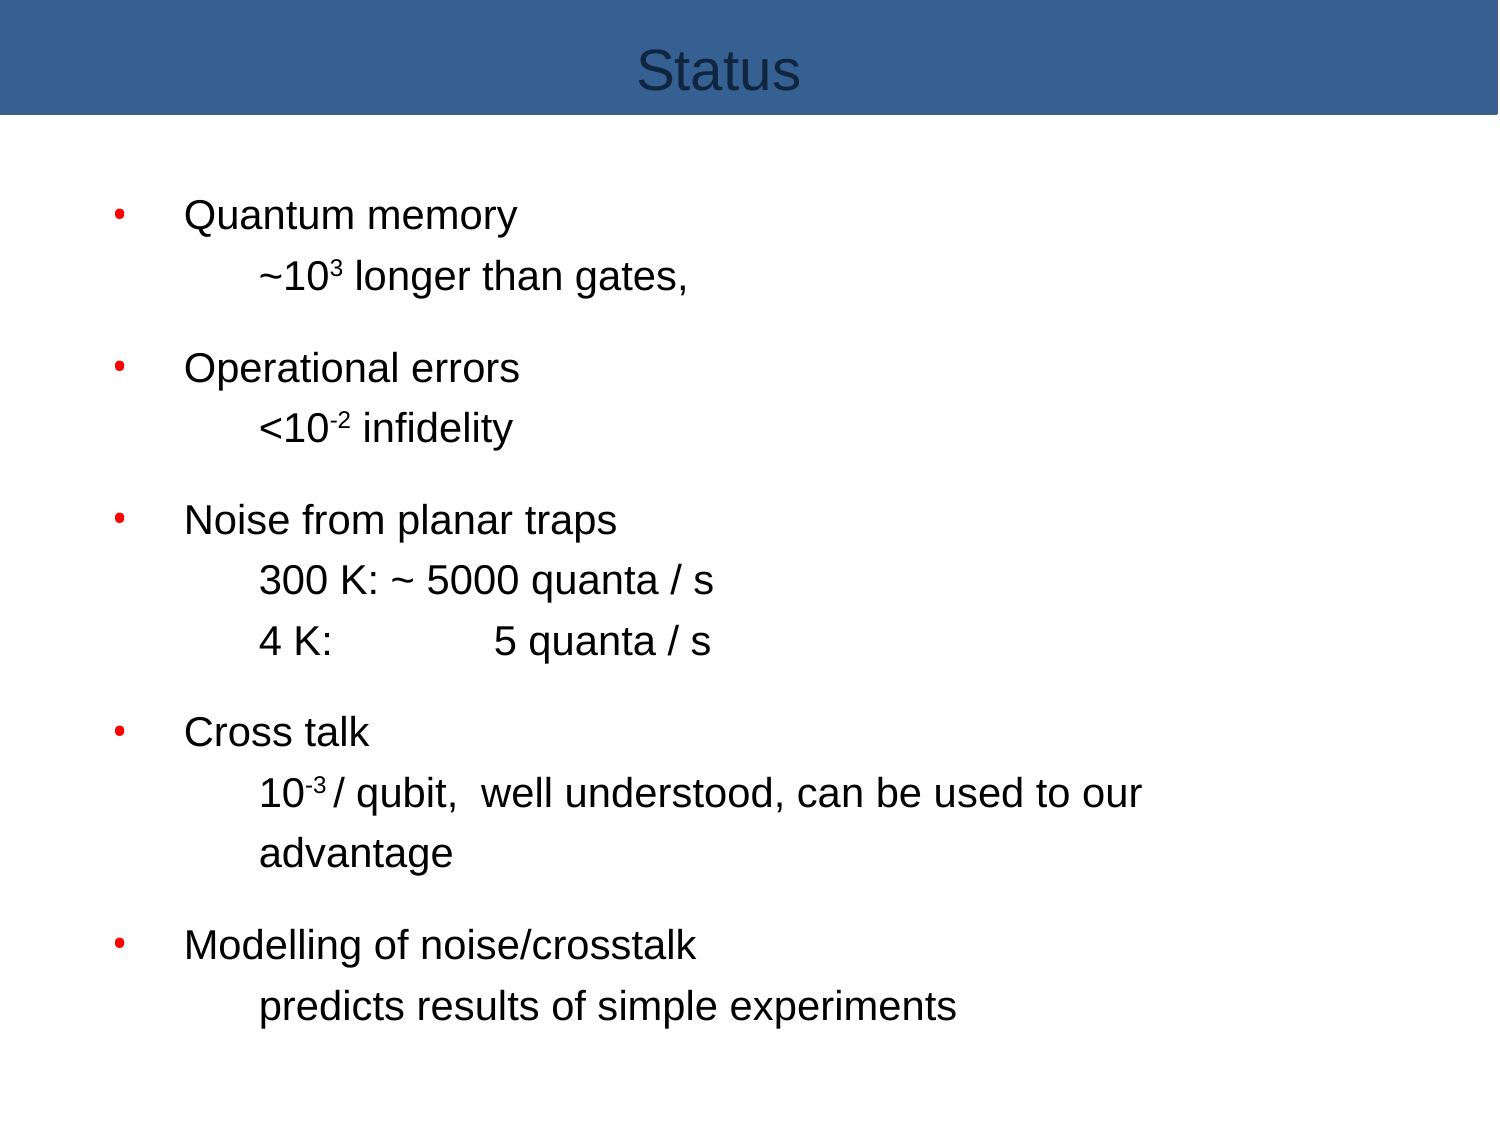

Status
Quantum memory
	~103 longer than gates,
Operational errors
	<10-2 infidelity
Noise from planar traps
	300 K: ~ 5000 quanta / s
	4 K: 5 quanta / s
Cross talk
	10-3 / qubit, well understood, can be used to our 			advantage
Modelling of noise/crosstalk
	predicts results of simple experiments